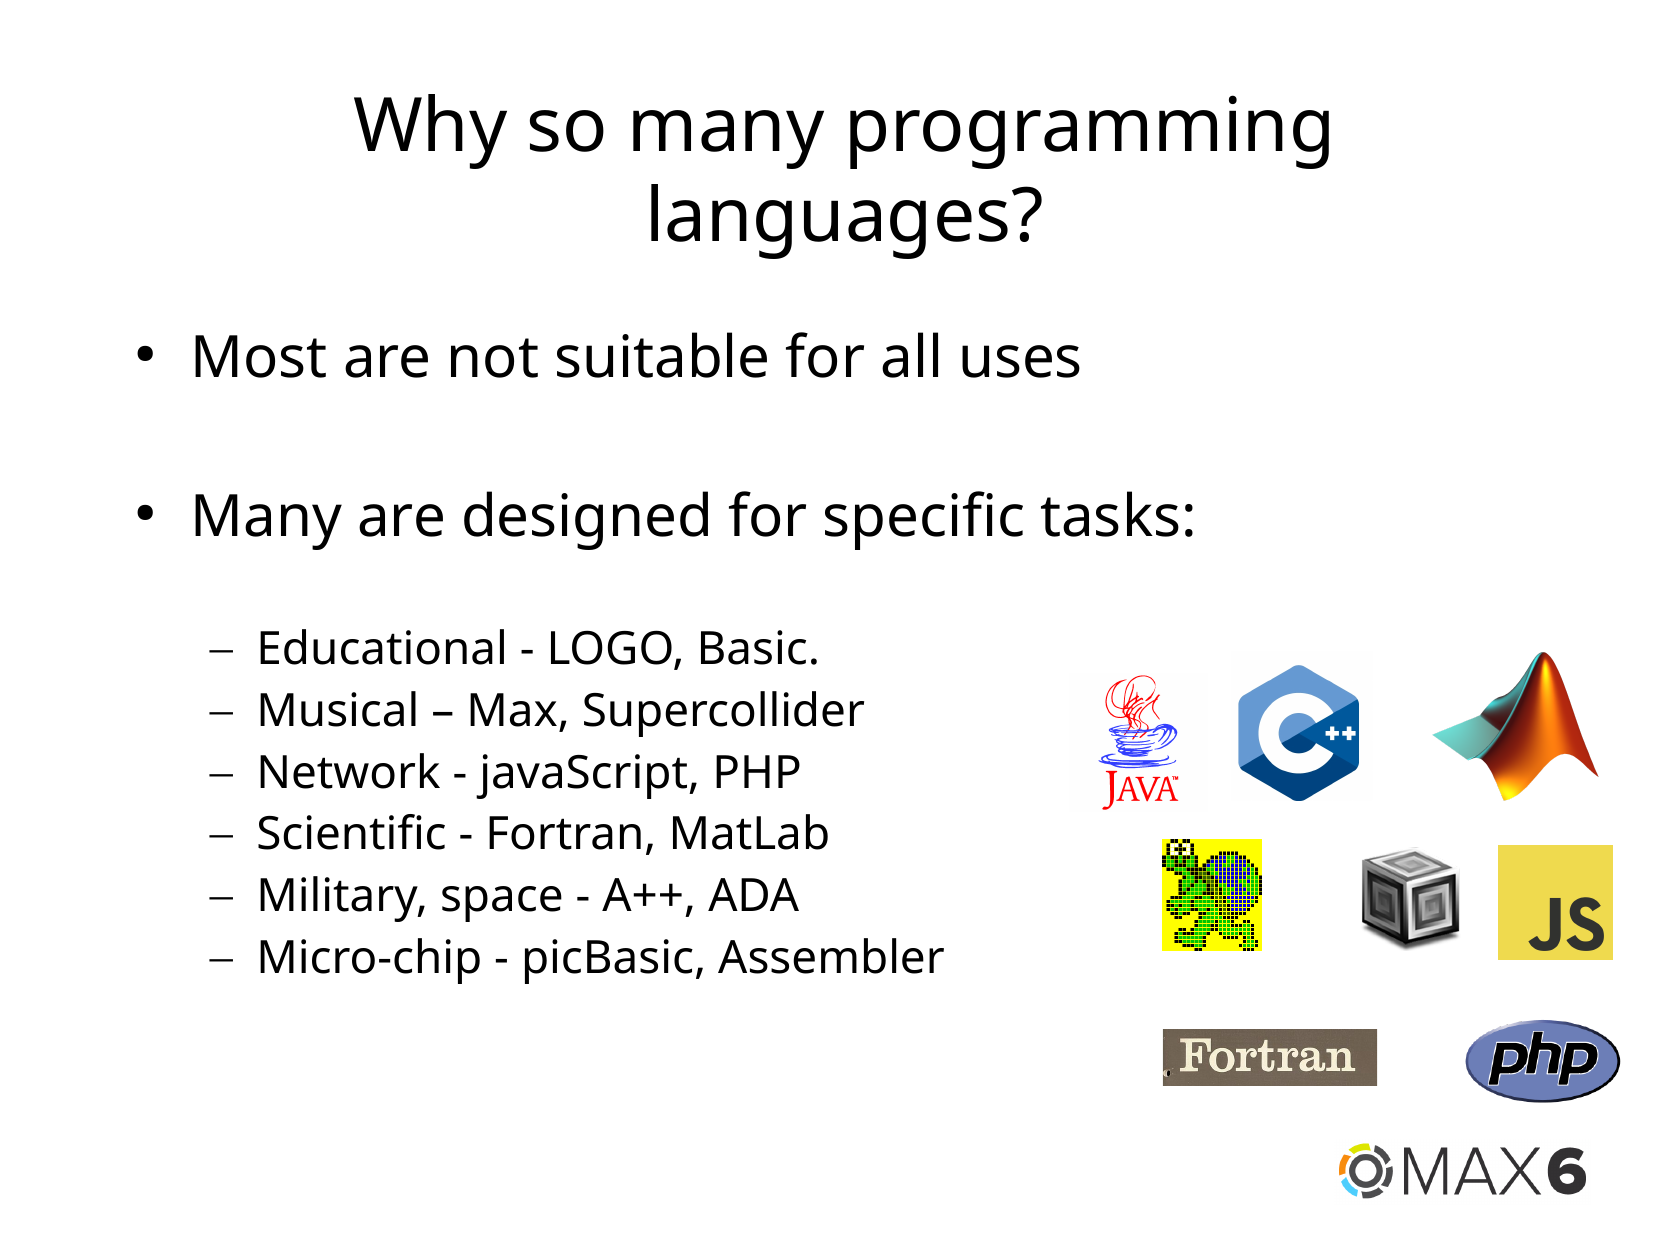

# Why so many programming languages?
Most are not suitable for all uses
Many are designed for specific tasks:
Educational - LOGO, Basic.
Musical – Max, Supercollider
Network - javaScript, PHP
Scientific - Fortran, MatLab
Military, space - A++, ADA
Micro-chip - picBasic, Assembler